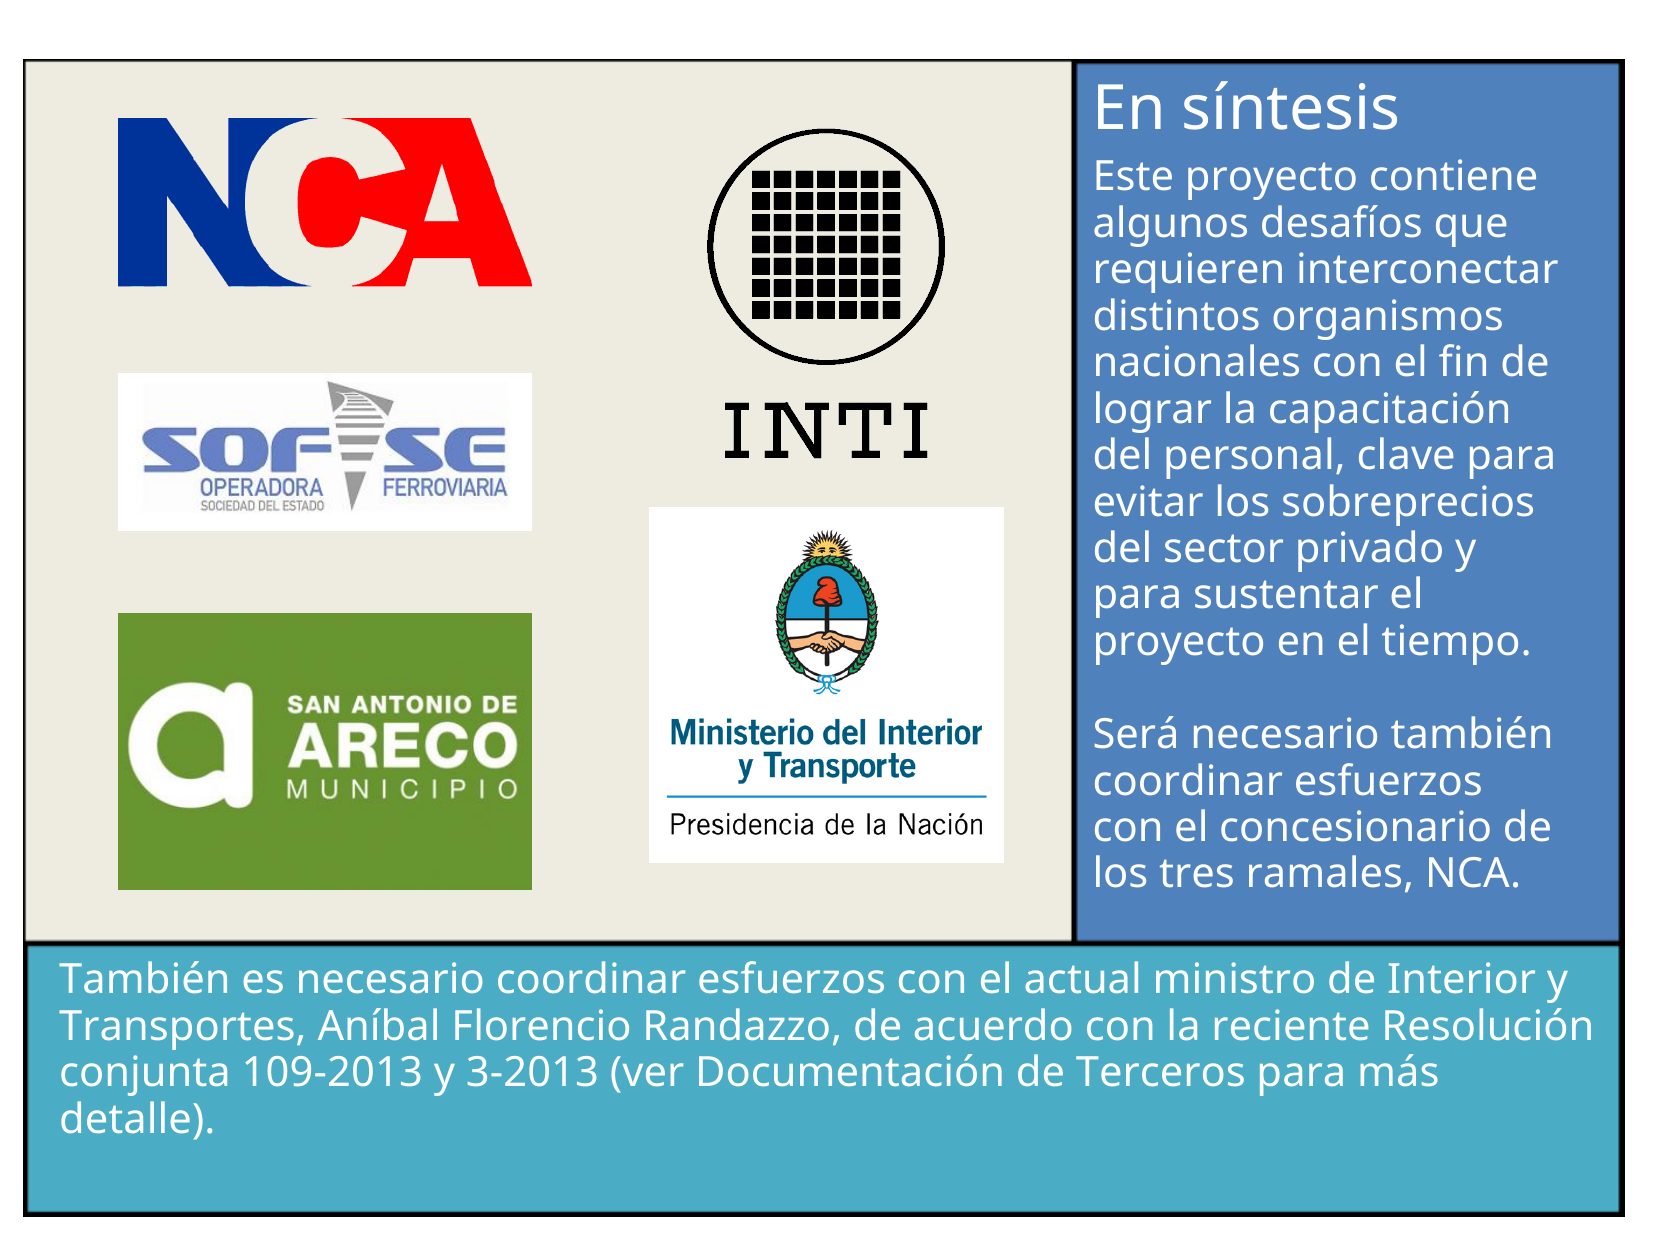

En síntesis
Este proyecto contiene algunos desafíos que requieren interconectar distintos organismos nacionales con el fin de lograr la capacitación del personal, clave para evitar los sobreprecios del sector privado y para sustentar el proyecto en el tiempo.
Será necesario también coordinar esfuerzos con el concesionario de los tres ramales, NCA.
También es necesario coordinar esfuerzos con el actual ministro de Interior y Transportes, Aníbal Florencio Randazzo, de acuerdo con la reciente Resolución conjunta 109-2013 y 3-2013 (ver Documentación de Terceros para más detalle).